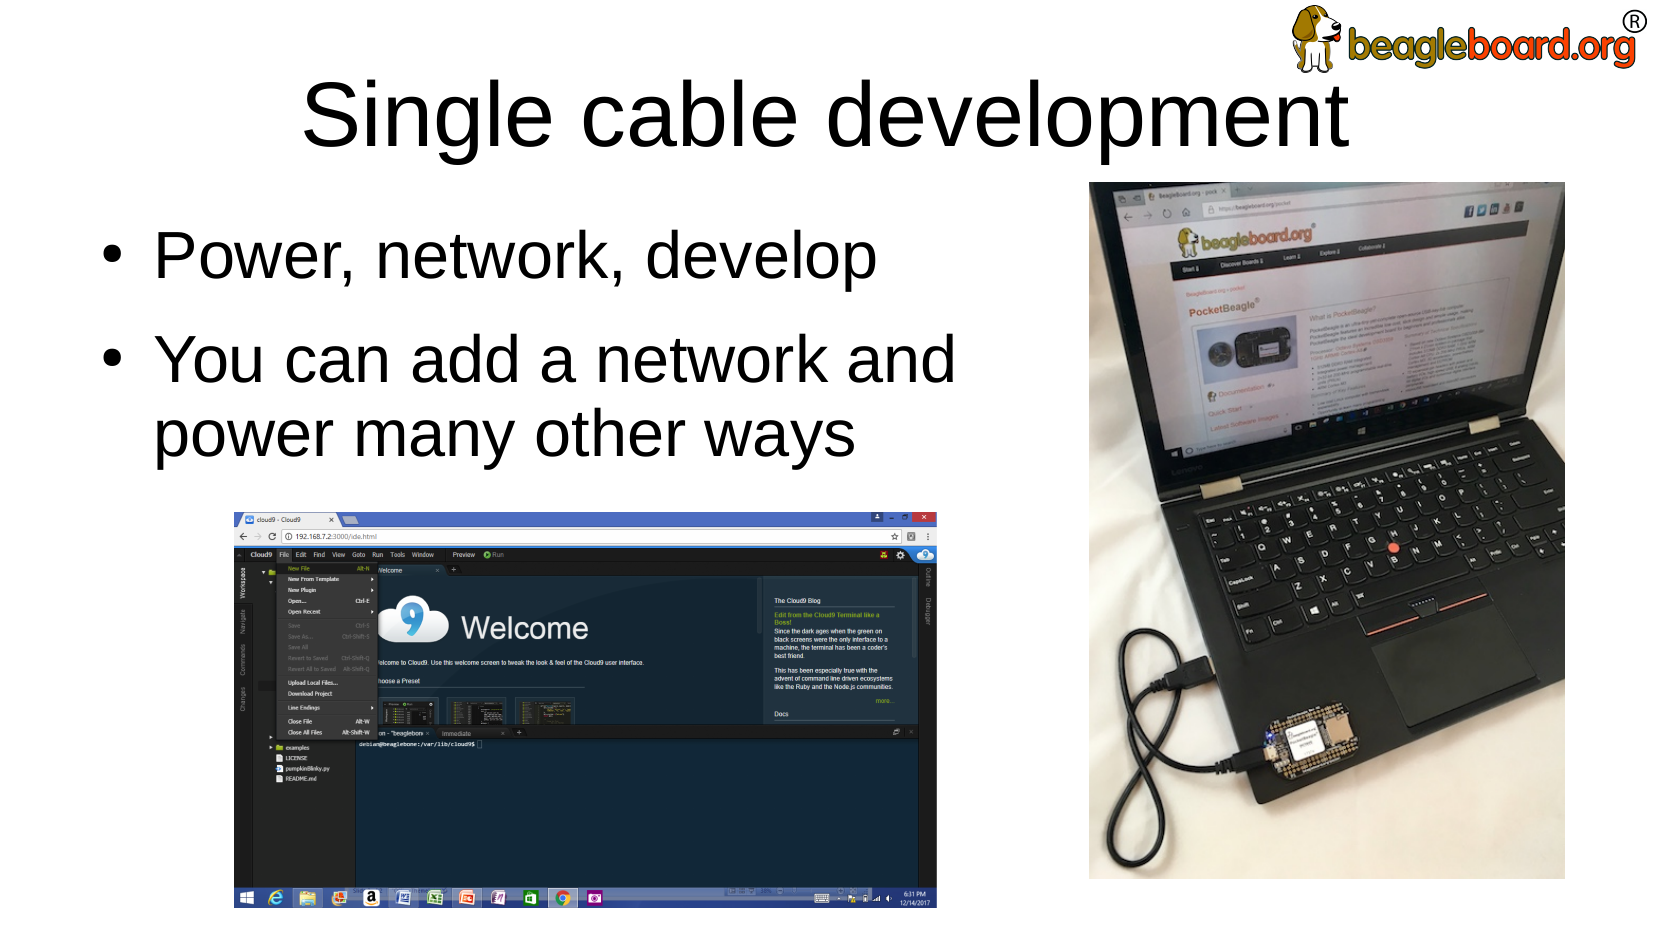

# Single cable development
Power, network, develop
You can add a network and power many other ways